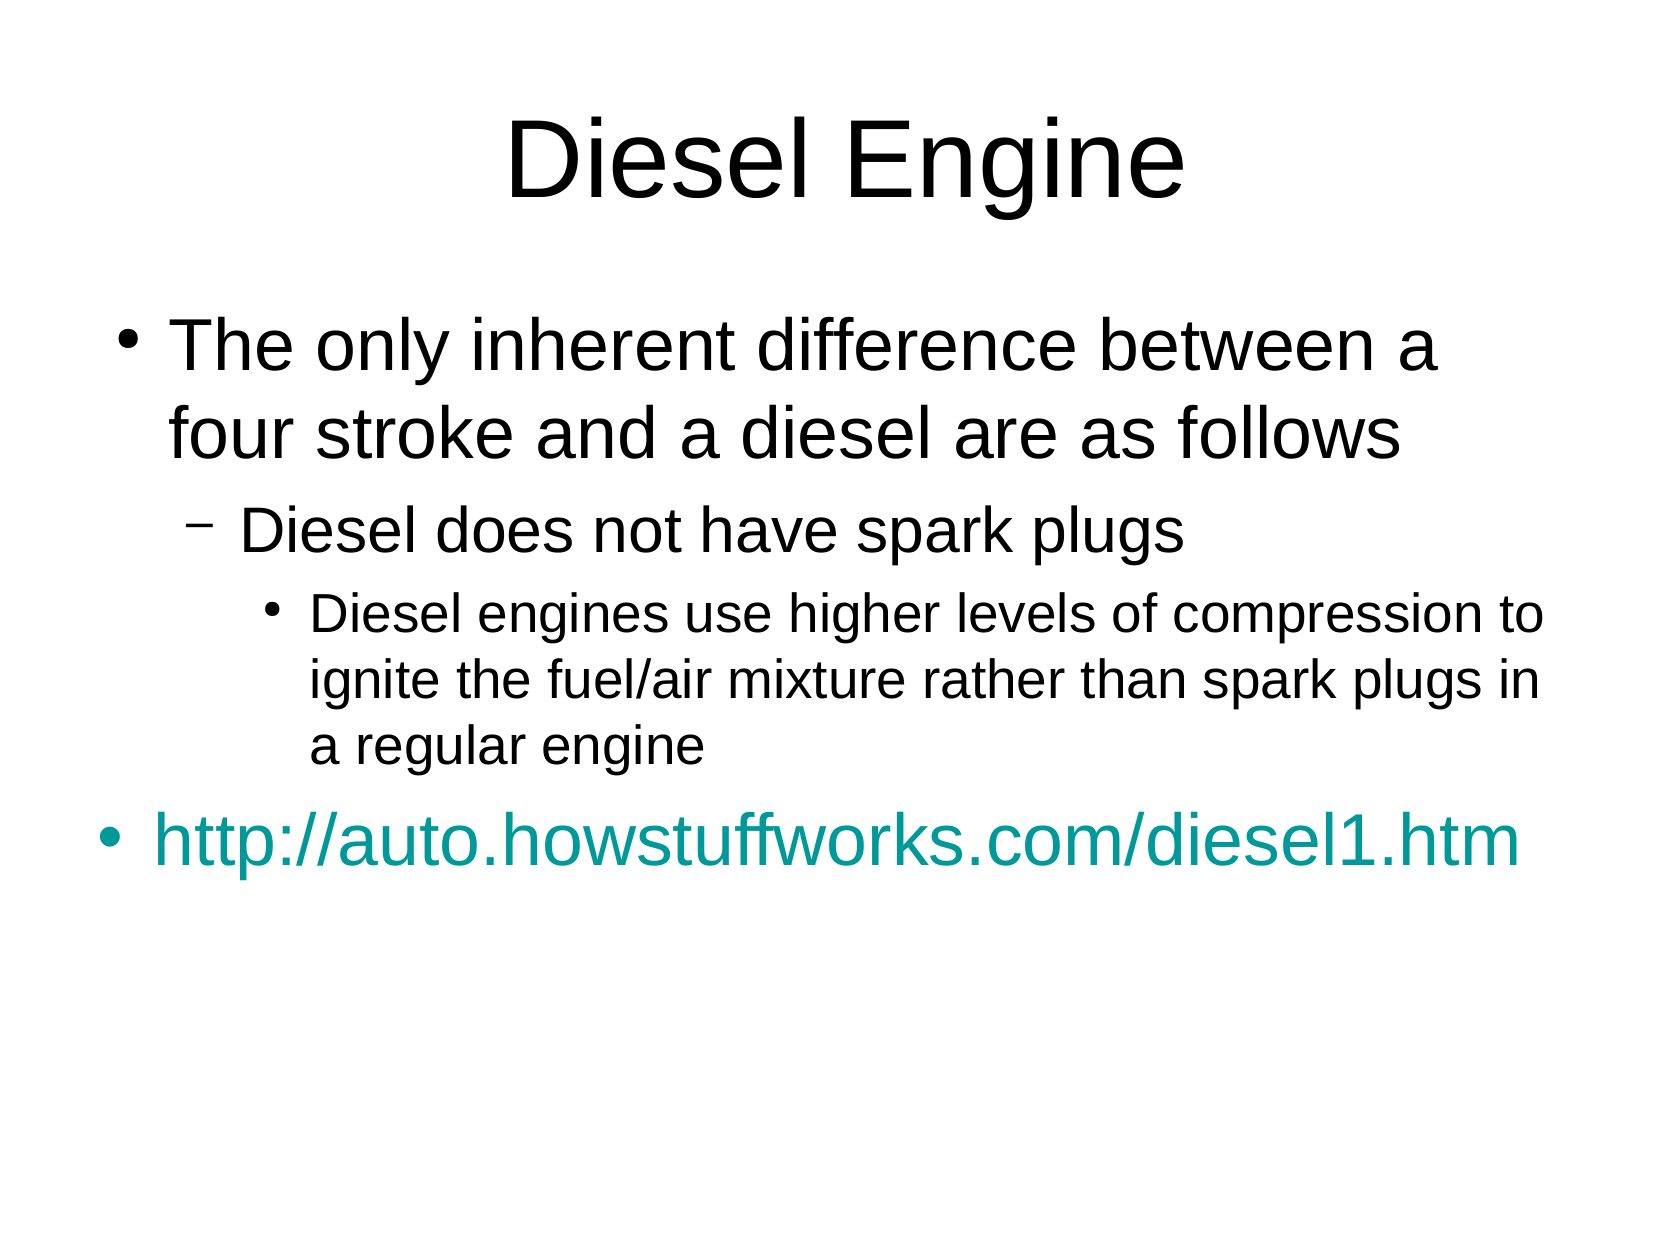

# Diesel Engine
The only inherent difference between a four stroke and a diesel are as follows
Diesel does not have spark plugs
Diesel engines use higher levels of compression to ignite the fuel/air mixture rather than spark plugs in a regular engine
http://auto.howstuffworks.com/diesel1.htm